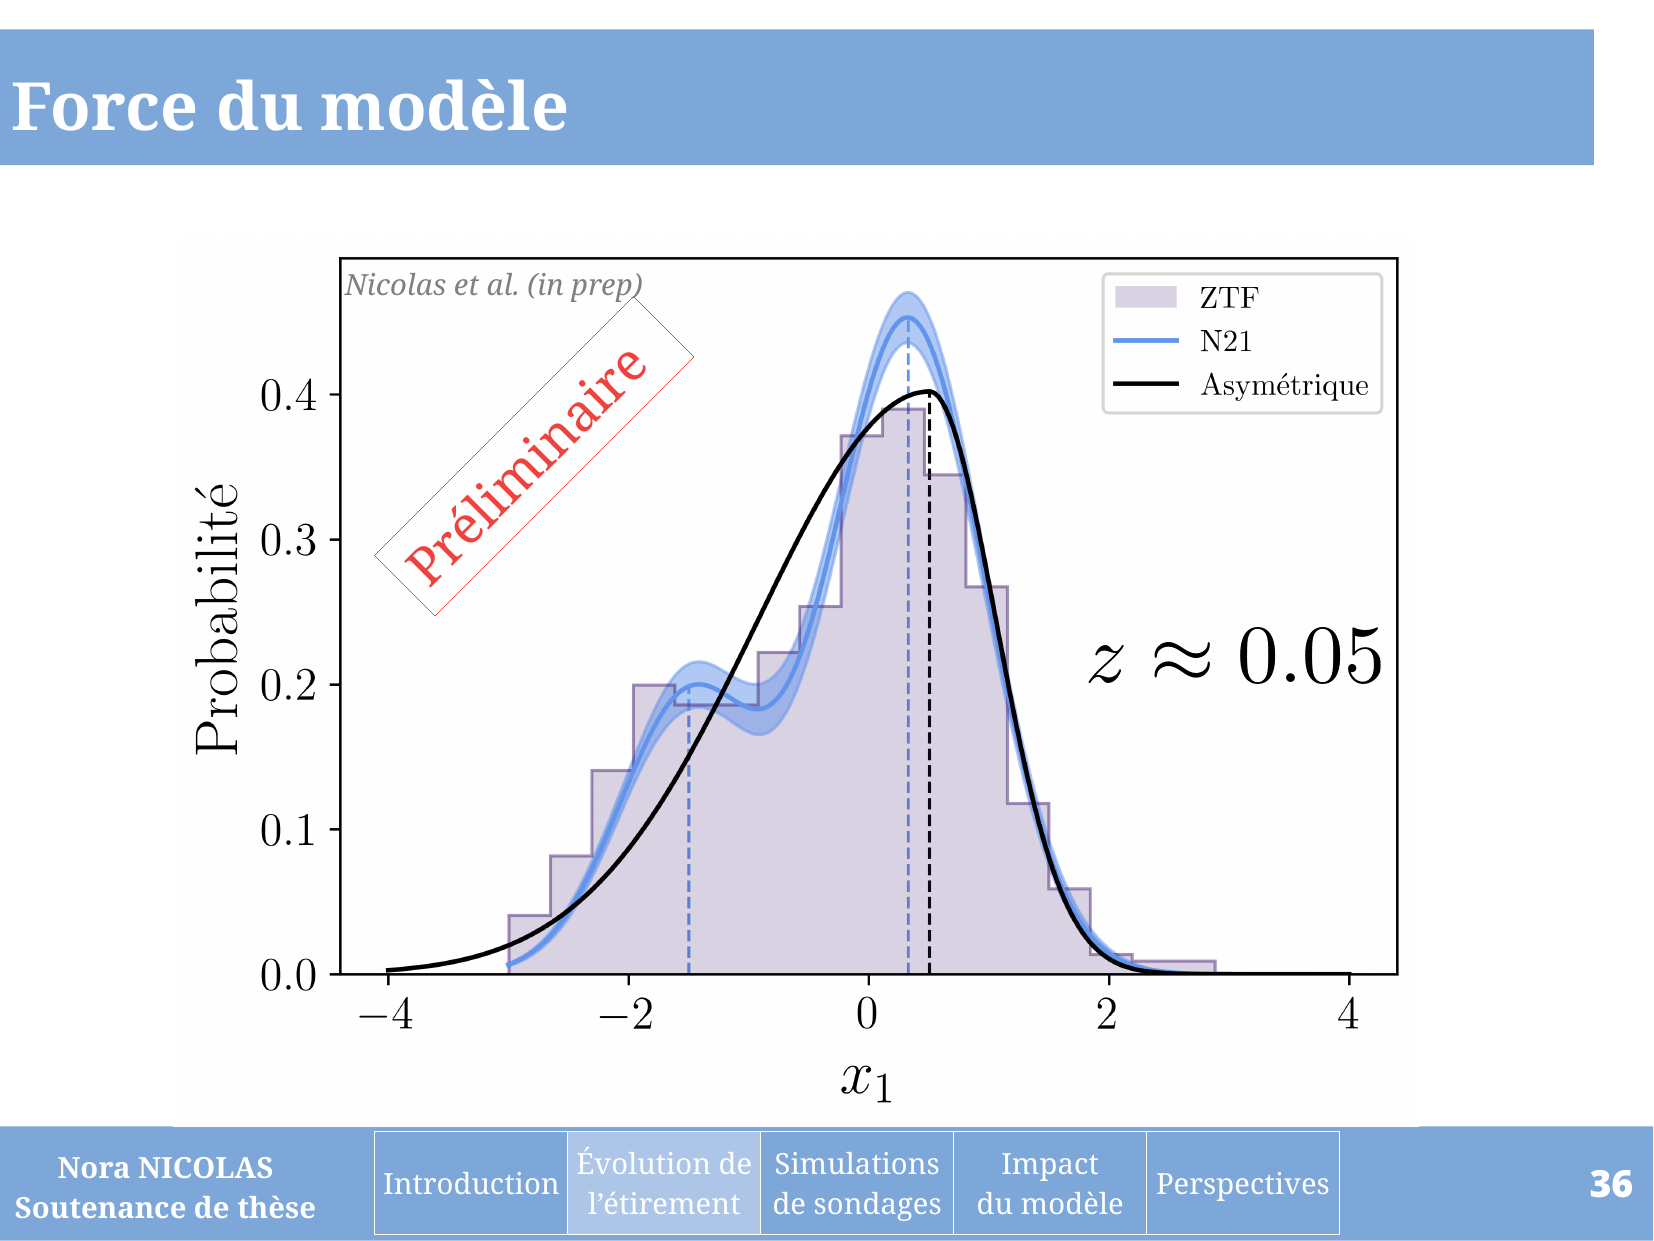

# Force du modèle
Nicolas et al. (in prep)
Préliminaire
36
Introduction
Évolution de
l’étirement
Simulations
de sondages
Impact
du modèle
Perspectives